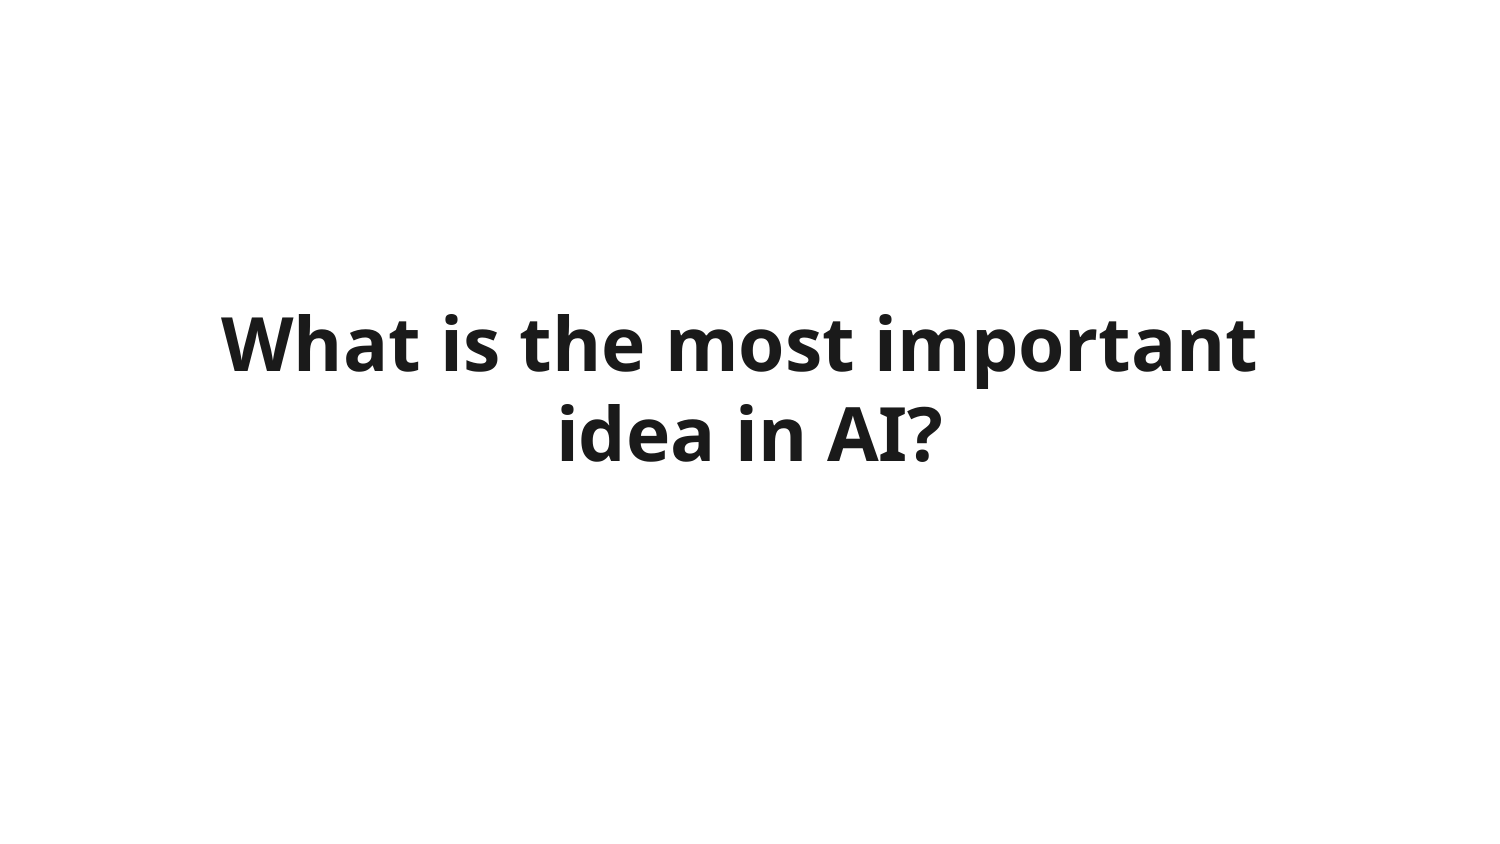

# What is the most important idea in AI?